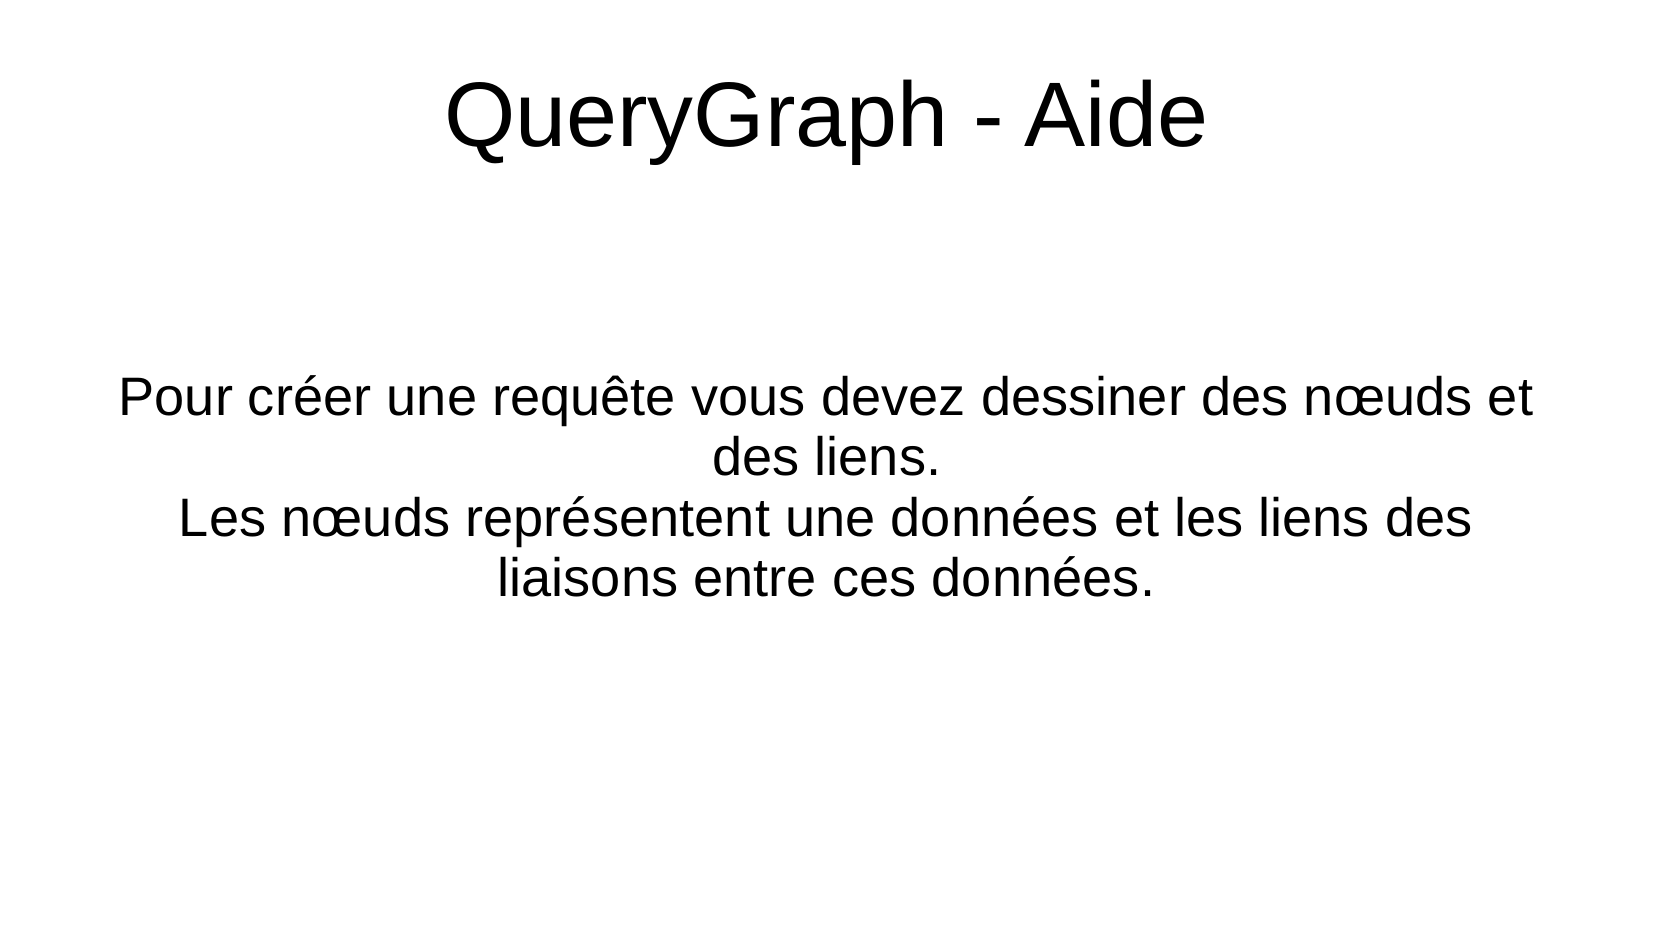

# QueryGraph - Aide
Pour créer une requête vous devez dessiner des nœuds et des liens.
Les nœuds représentent une données et les liens des liaisons entre ces données.